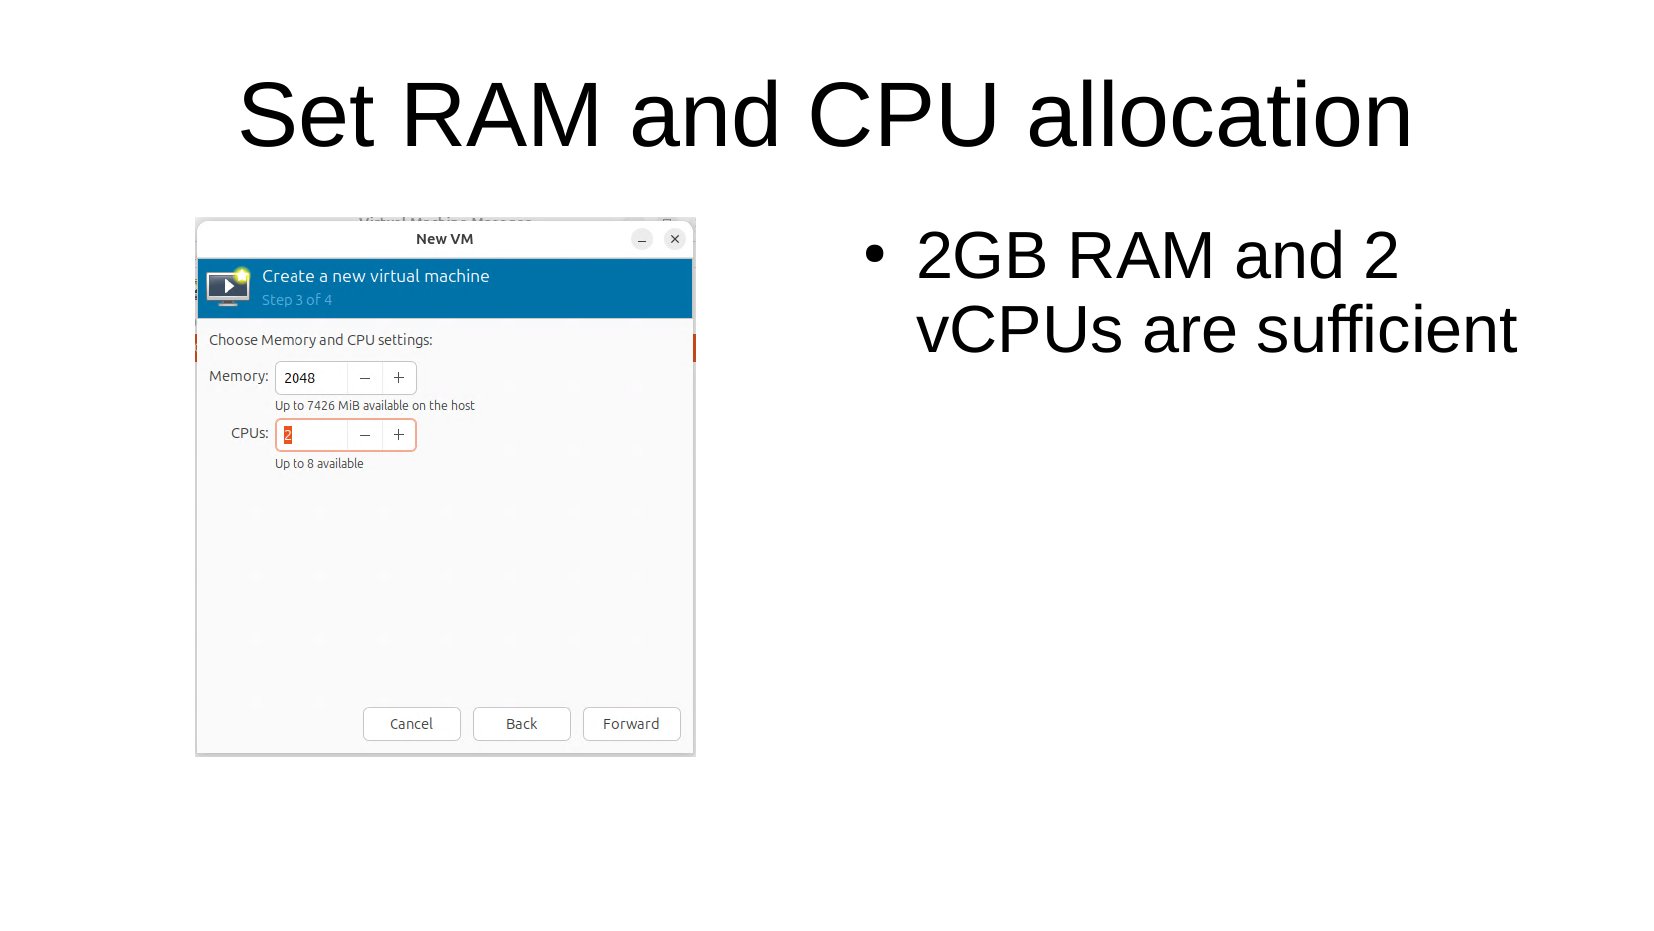

# Set RAM and CPU allocation
2GB RAM and 2 vCPUs are sufficient